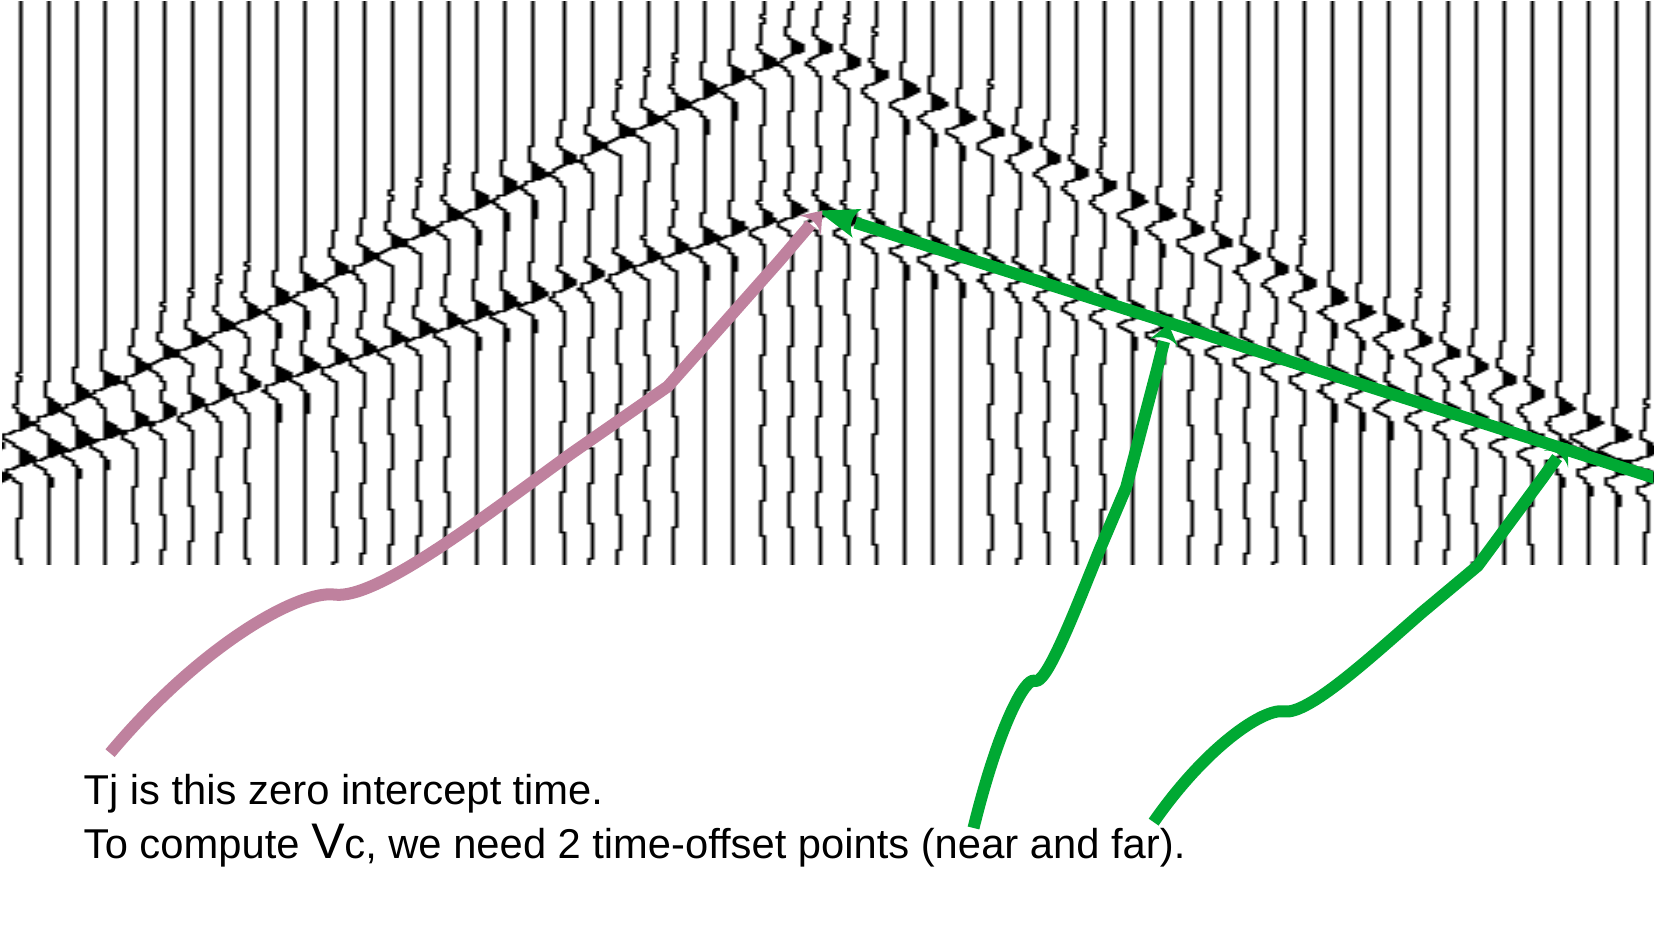

Tj is this zero intercept time.
 To compute Vc, we need 2 time-offset points (near and far).